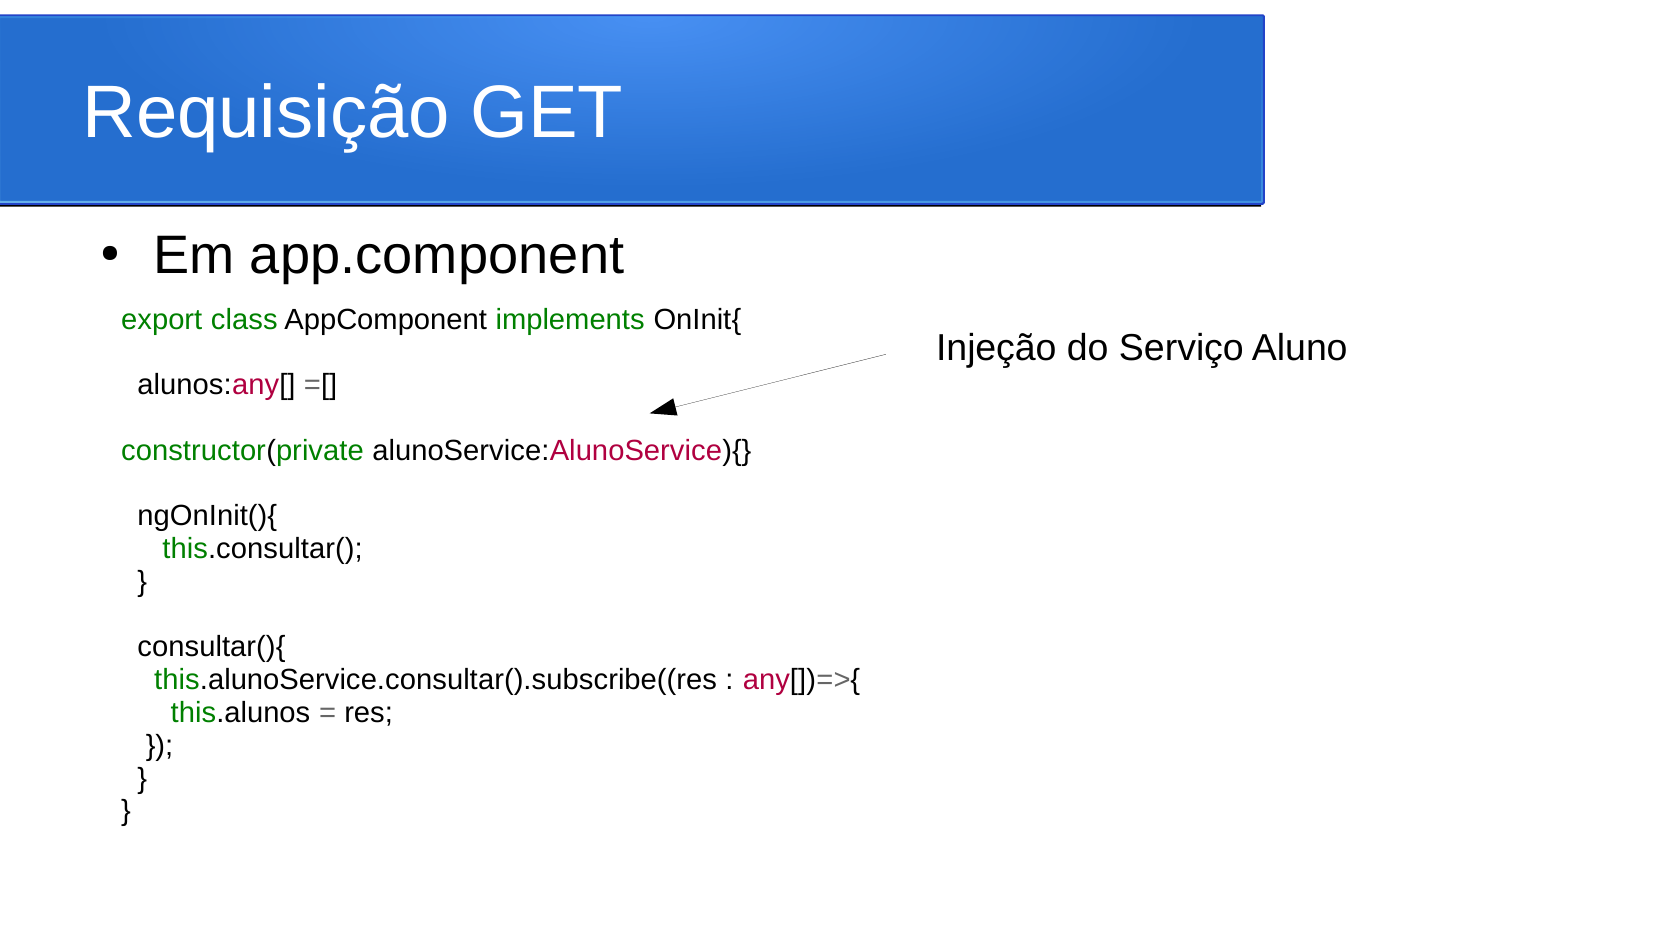

# Requisição GET
Em app.component
export class AppComponent implements OnInit{
 alunos:any[] =[]
constructor(private alunoService:AlunoService){}
 ngOnInit(){
 this.consultar();
 }
 consultar(){
 this.alunoService.consultar().subscribe((res : any[])=>{
 this.alunos = res;
 });
 }
}
Injeção do Serviço Aluno